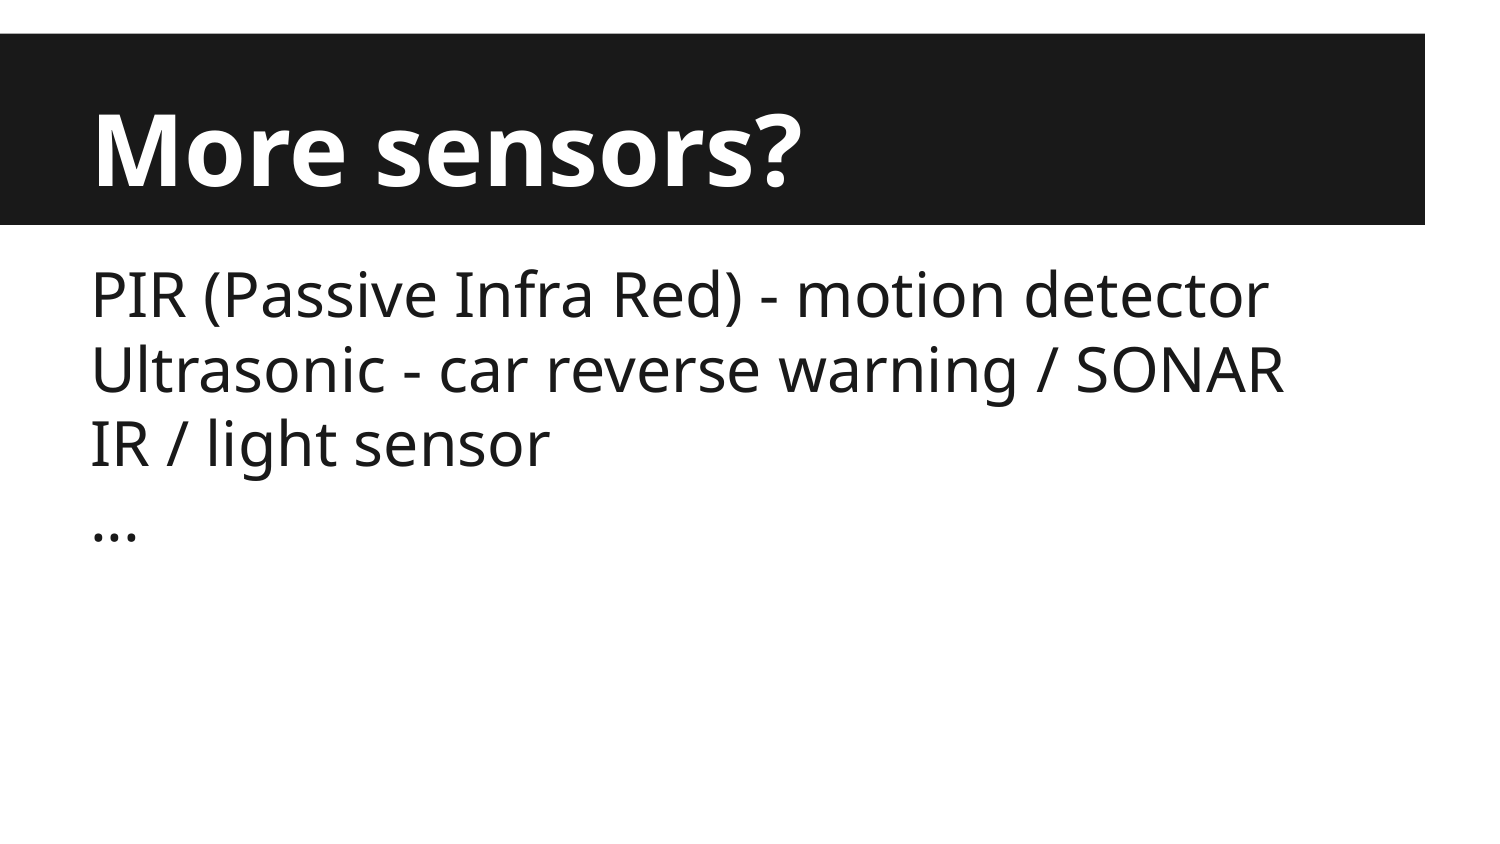

# More sensors?
PIR (Passive Infra Red) - motion detector
Ultrasonic - car reverse warning / SONAR
IR / light sensor
...